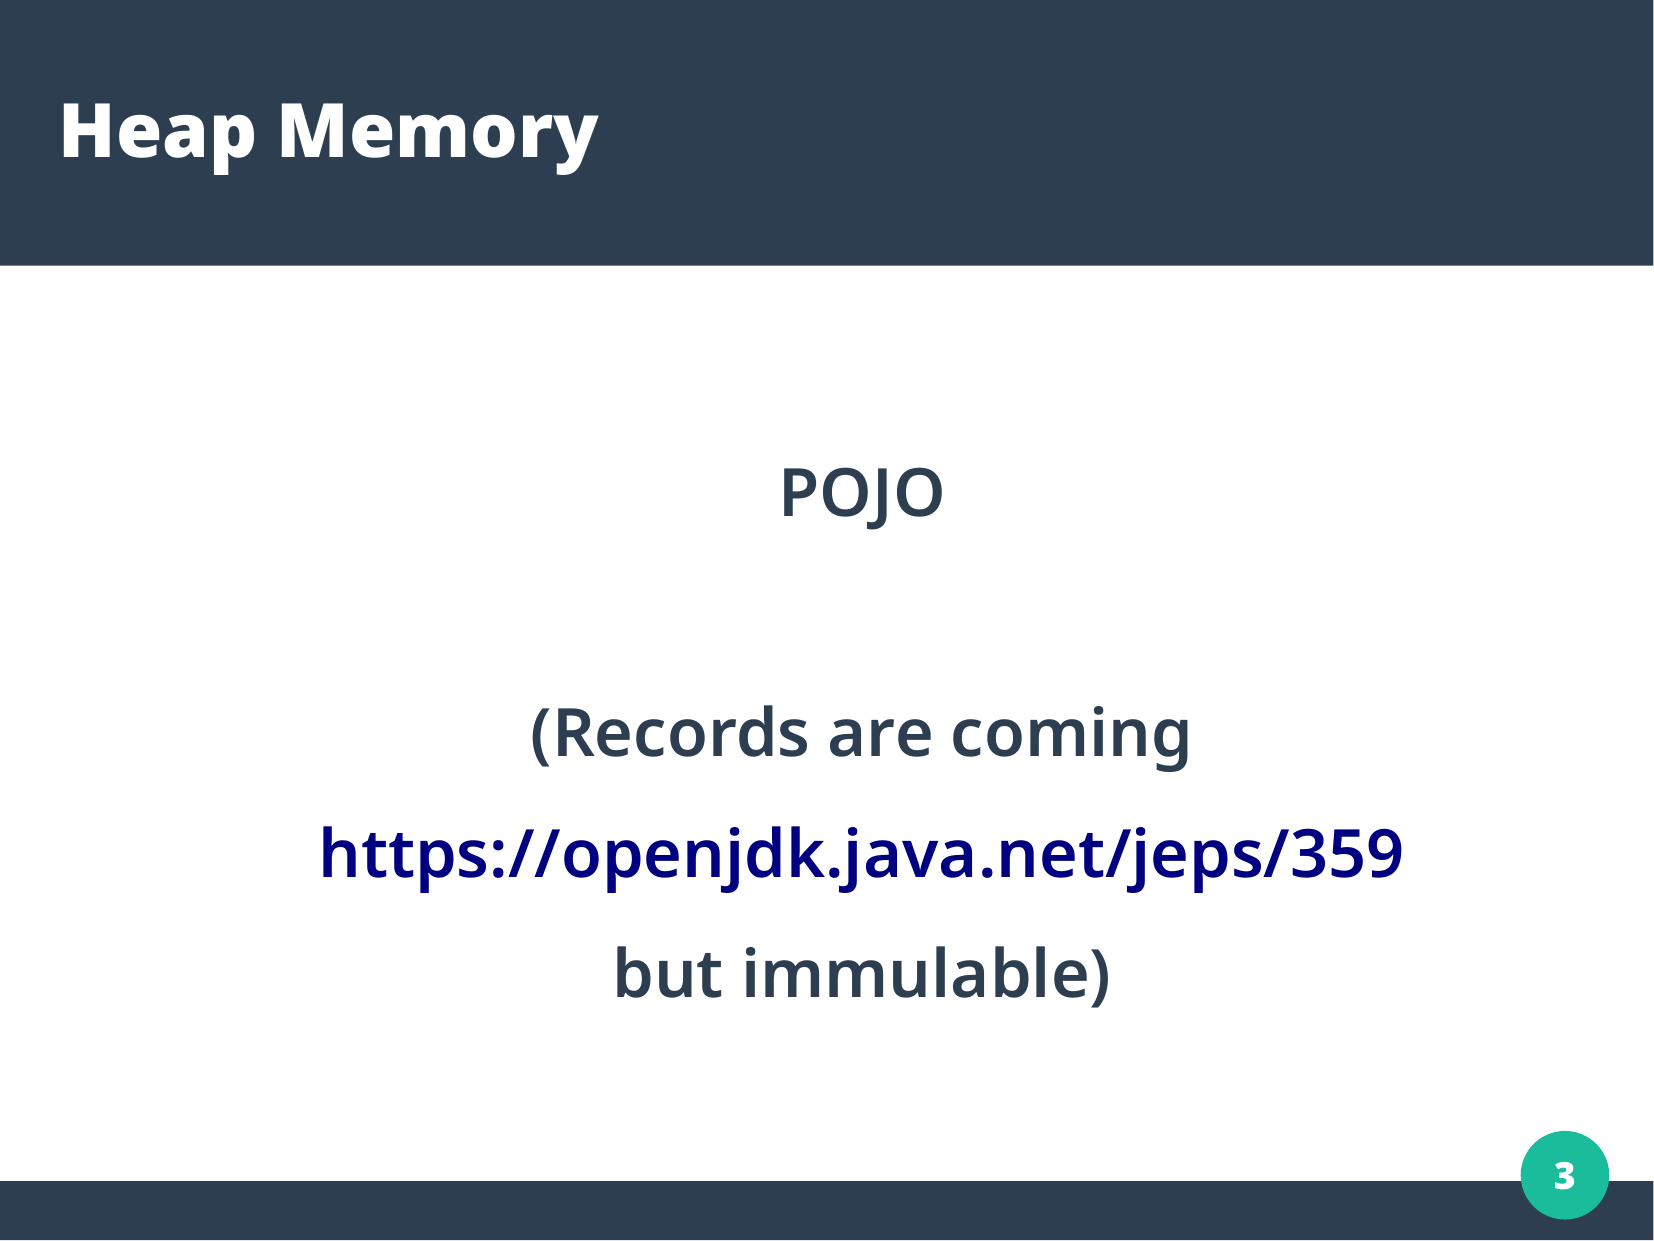

# Heap Memory
POJO
(Records are coming
https://openjdk.java.net/jeps/359
but immulable)
3